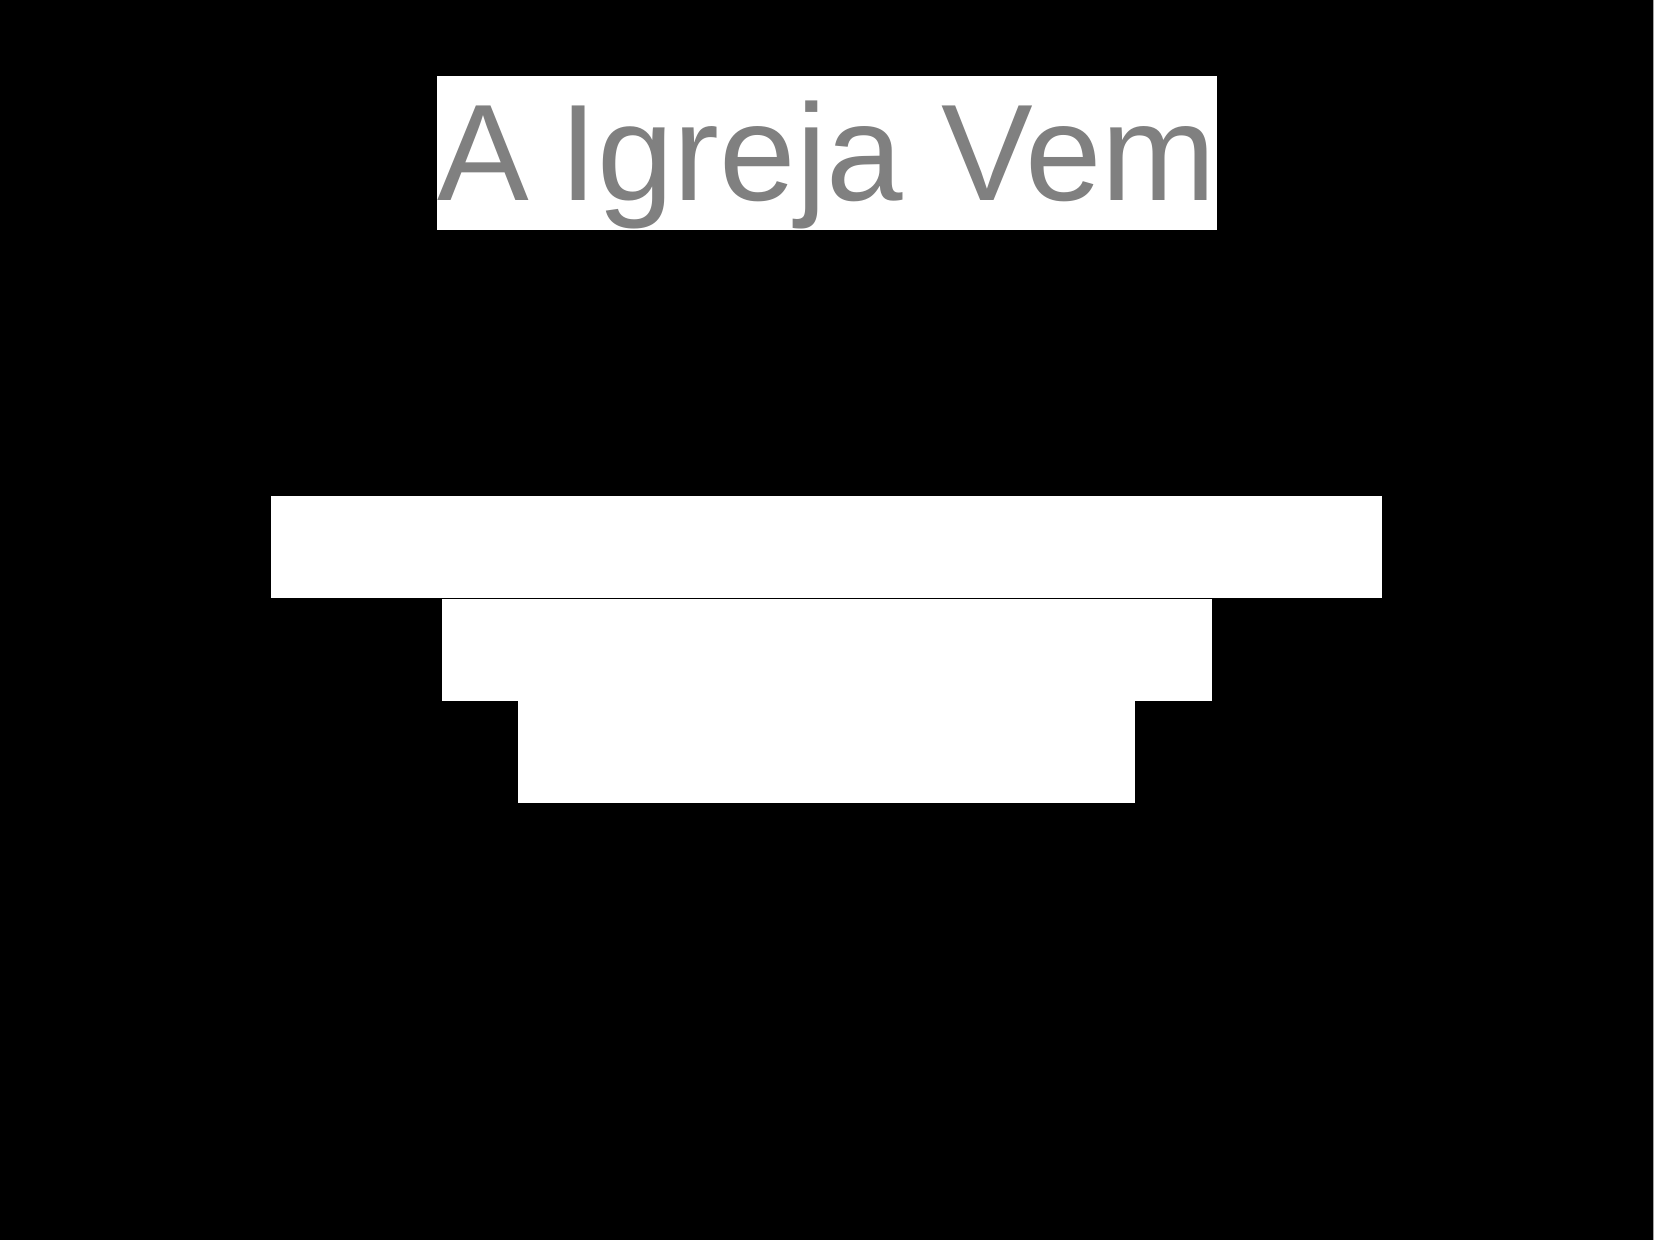

# A Igreja Vem
Glória, rompendo em glória
De glória em glória
Reflete a glória